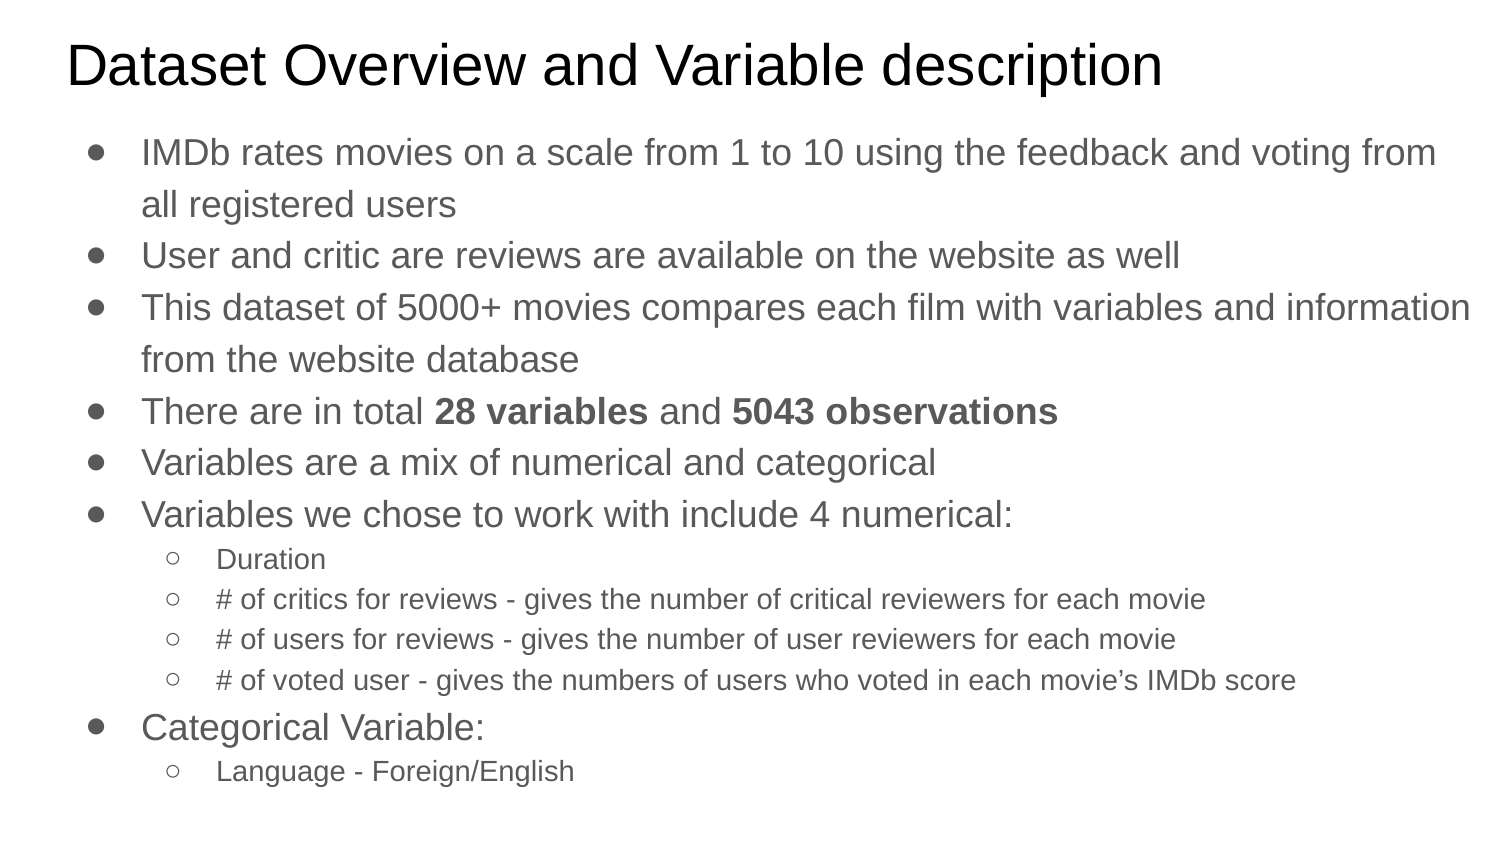

# Dataset Overview and Variable description
IMDb rates movies on a scale from 1 to 10 using the feedback and voting from all registered users
User and critic are reviews are available on the website as well
This dataset of 5000+ movies compares each film with variables and information from the website database
There are in total 28 variables and 5043 observations
Variables are a mix of numerical and categorical
Variables we chose to work with include 4 numerical:
Duration
# of critics for reviews - gives the number of critical reviewers for each movie
# of users for reviews - gives the number of user reviewers for each movie
# of voted user - gives the numbers of users who voted in each movie’s IMDb score
Categorical Variable:
Language - Foreign/English